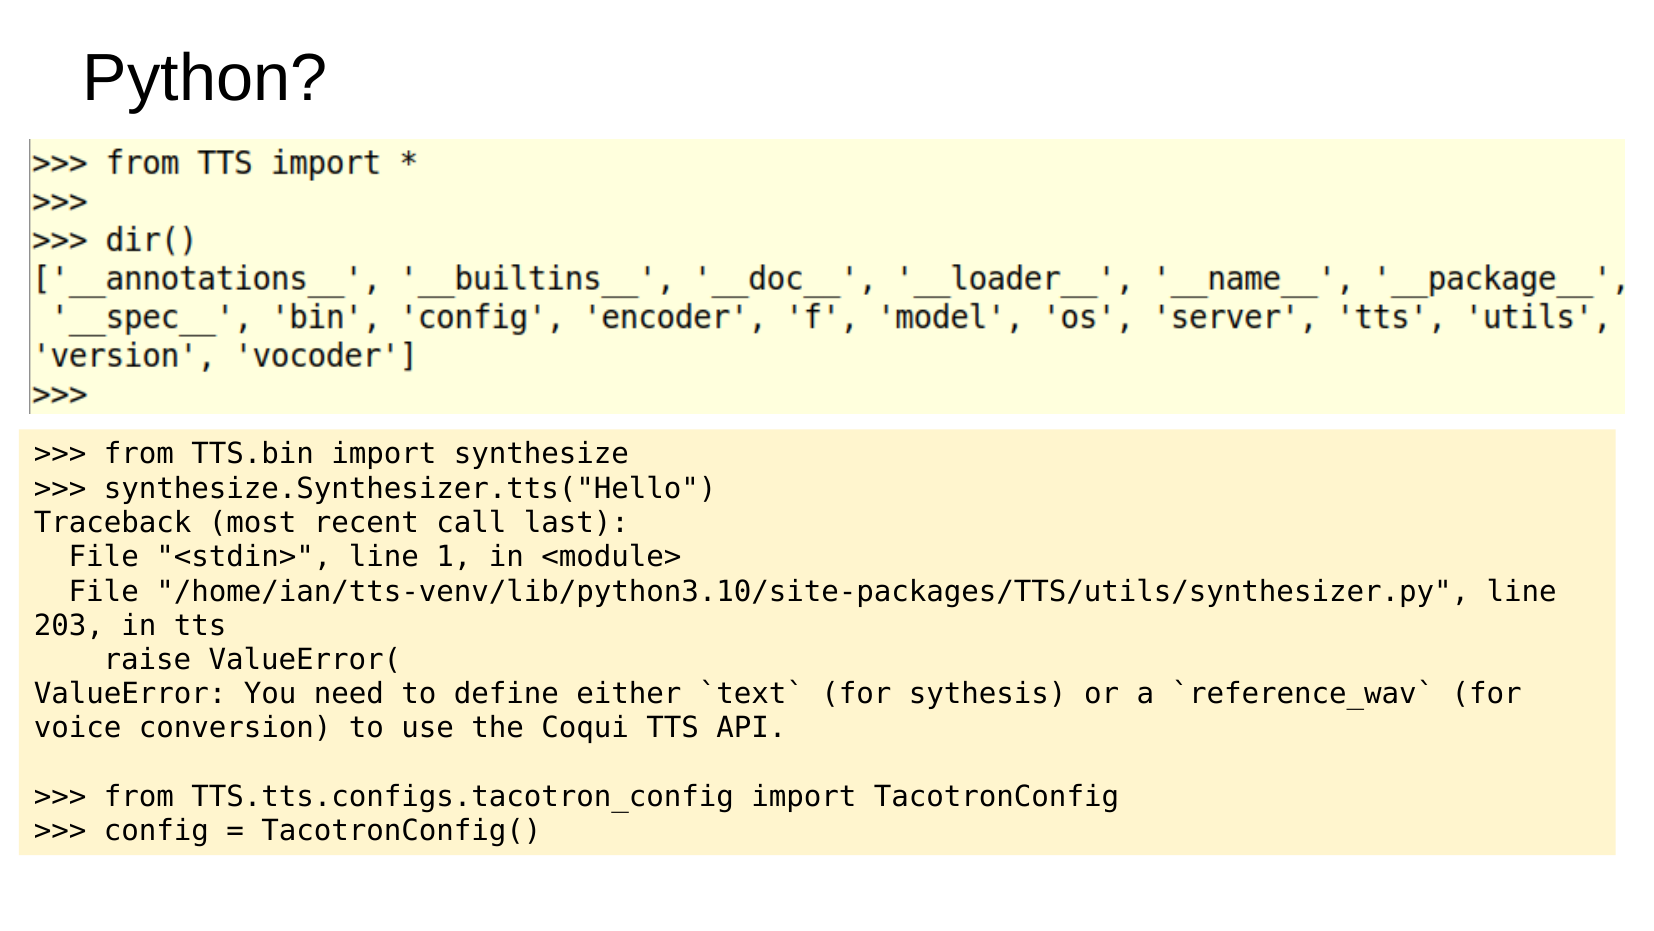

# Python?
>>> from TTS.bin import synthesize
>>> synthesize.Synthesizer.tts("Hello")
Traceback (most recent call last):
 File "<stdin>", line 1, in <module>
 File "/home/ian/tts-venv/lib/python3.10/site-packages/TTS/utils/synthesizer.py", line 203, in tts
 raise ValueError(
ValueError: You need to define either `text` (for sythesis) or a `reference_wav` (for voice conversion) to use the Coqui TTS API.
>>> from TTS.tts.configs.tacotron_config import TacotronConfig
>>> config = TacotronConfig()
asd